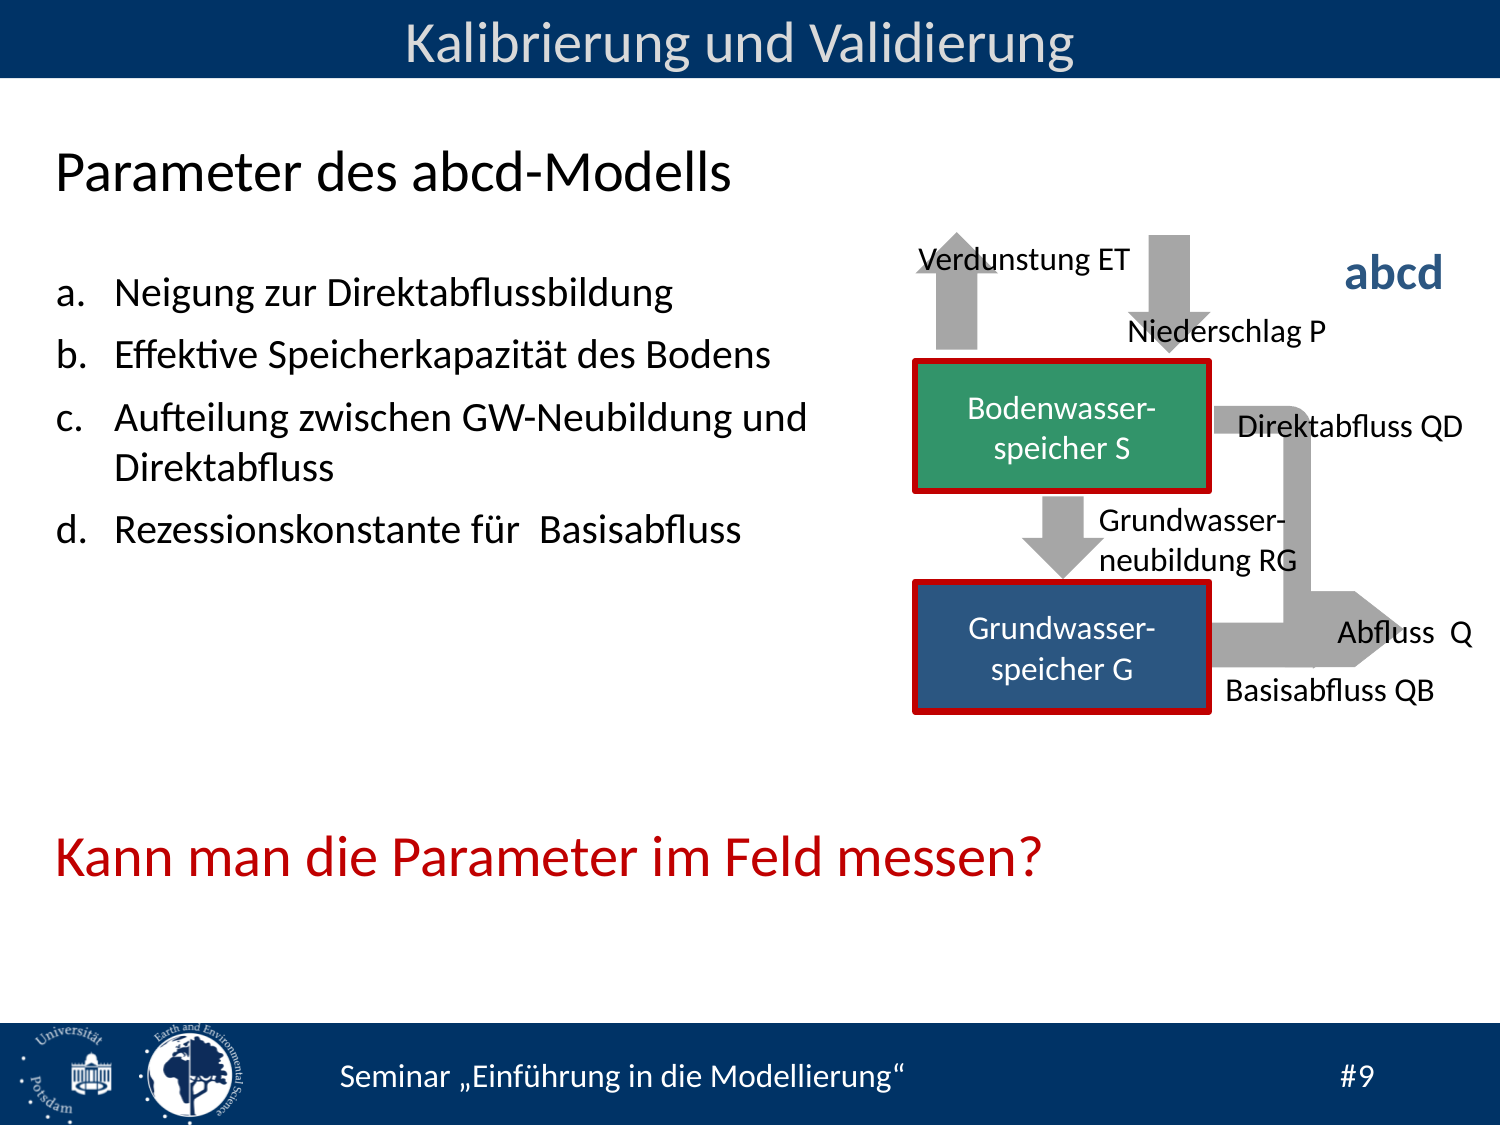

Kalibrierung und Validierung
Parameter des abcd-Modells
Verdunstung ET
abcd
Niederschlag P
Bodenwasser-
speicher S
Direktabfluss QD
Grundwasser-
neubildung RG
Grundwasser-
speicher G
Abfluss Q
Basisabfluss QB
Neigung zur Direktabflussbildung
Effektive Speicherkapazität des Bodens
Aufteilung zwischen GW-Neubildung und Direktabfluss
Rezessionskonstante für Basisabfluss
Kann man die Parameter im Feld messen?